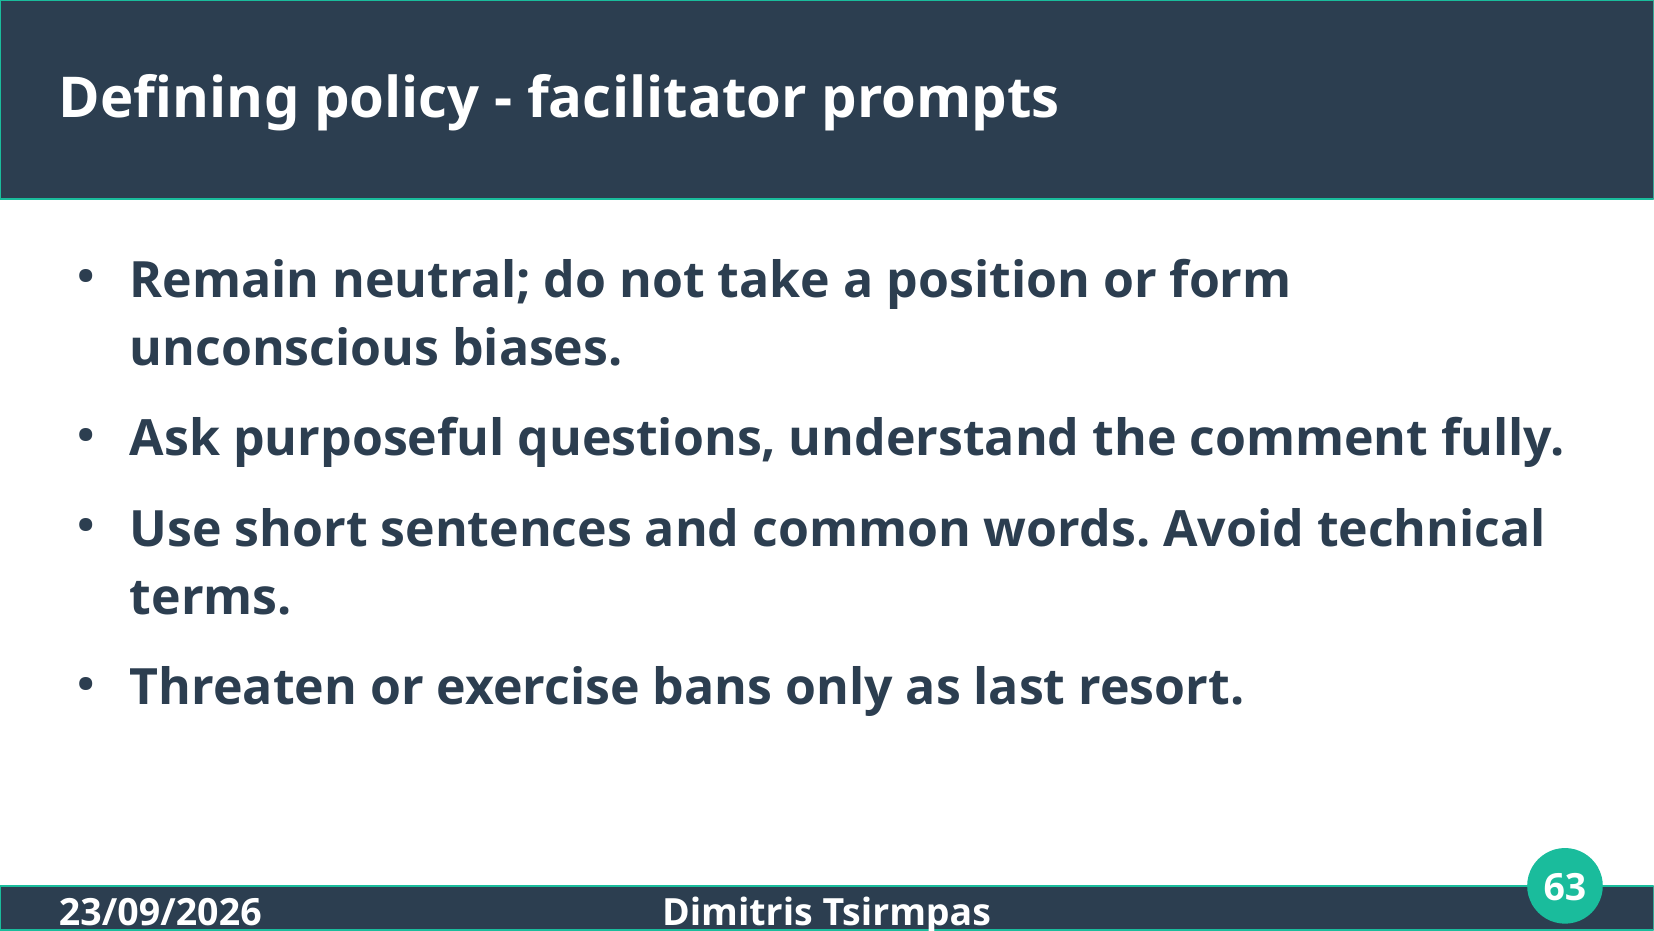

# Defining policy - facilitator prompts
Remain neutral; do not take a position or form unconscious biases.
Ask purposeful questions, understand the comment fully.
Use short sentences and common words. Avoid technical terms.
Threaten or exercise bans only as last resort.
63
Dimitris Tsirmpas